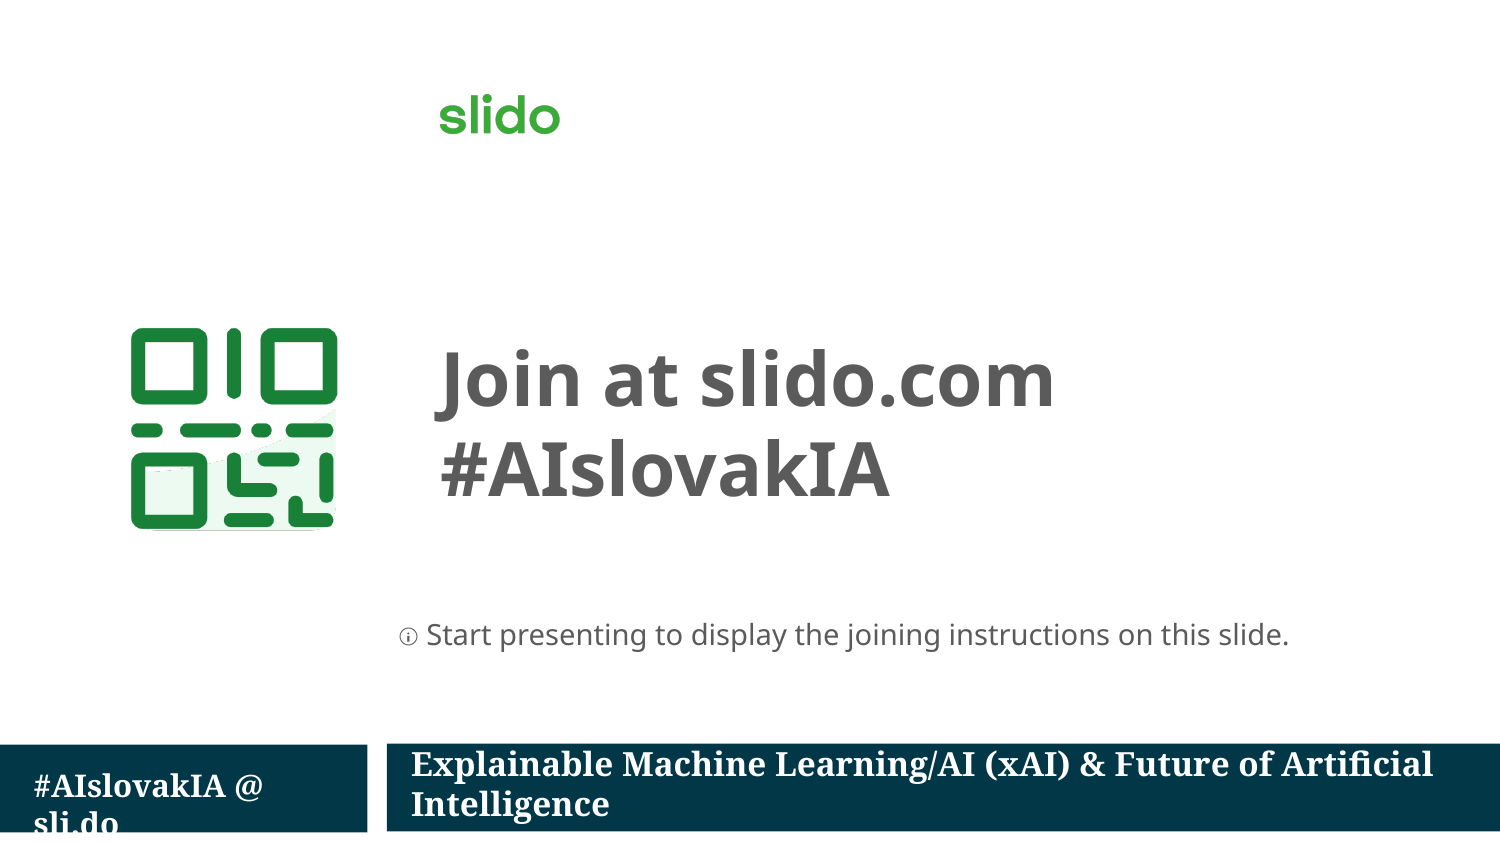

Join at slido.com
#AIslovakIA
ⓘ Start presenting to display the joining instructions on this slide.
Explainable Machine Learning/AI (xAI) & Future of Artificial Intelligence
#AIslovakIA @ sli.do